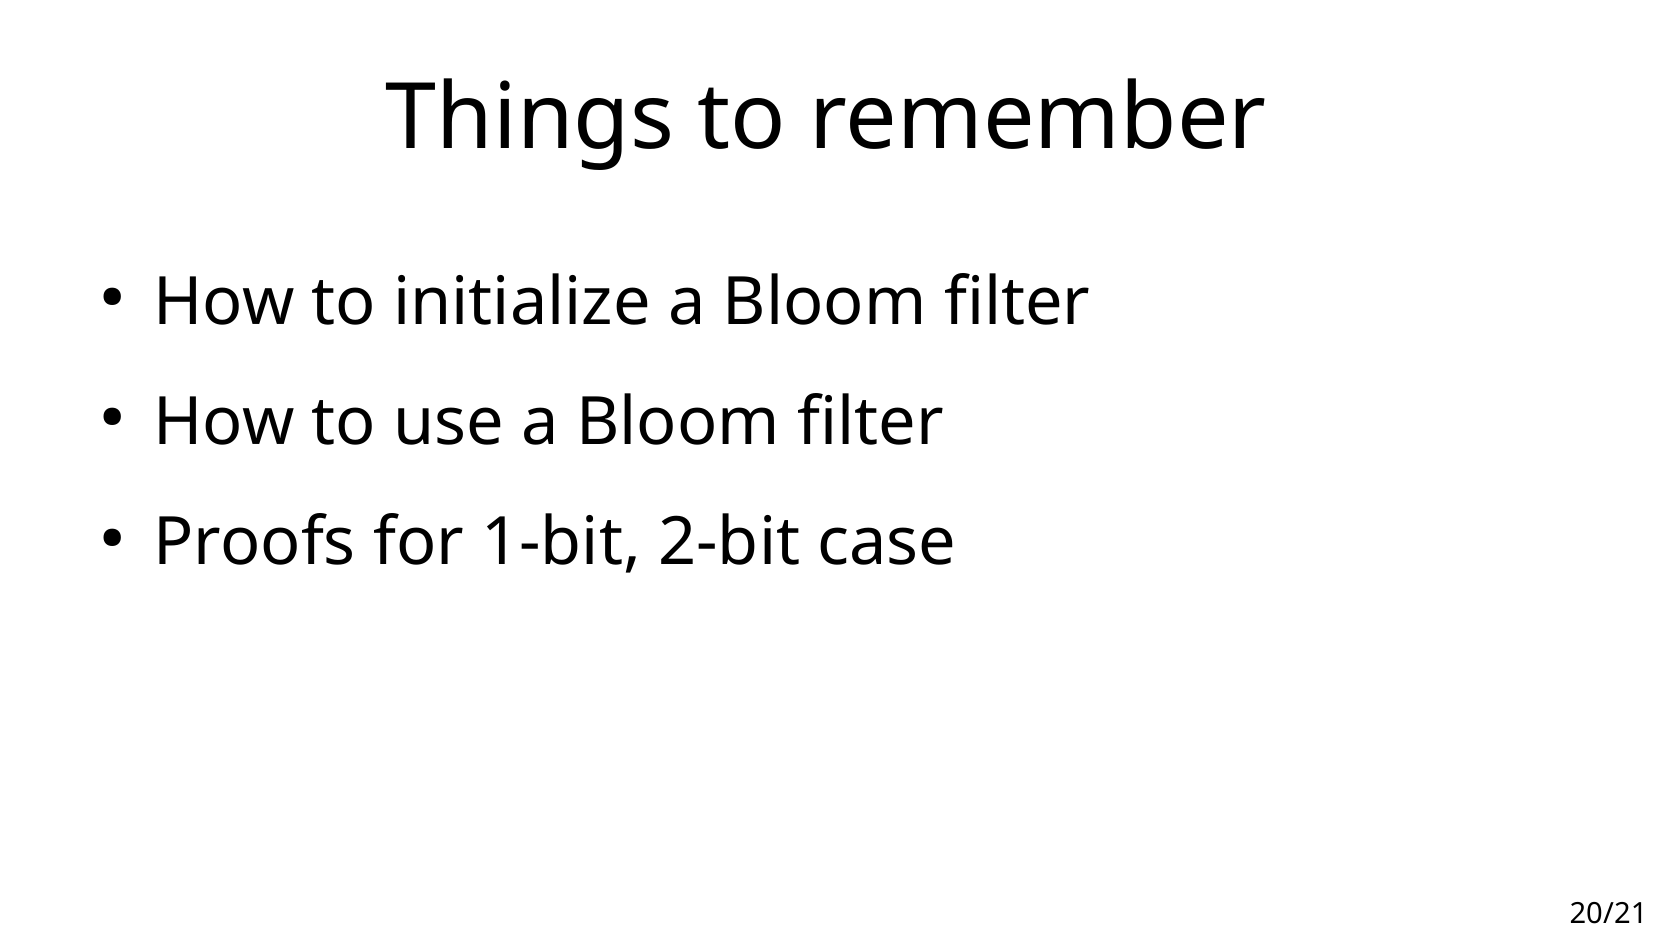

# Things to remember
How to initialize a Bloom filter
How to use a Bloom filter
Proofs for 1-bit, 2-bit case
20